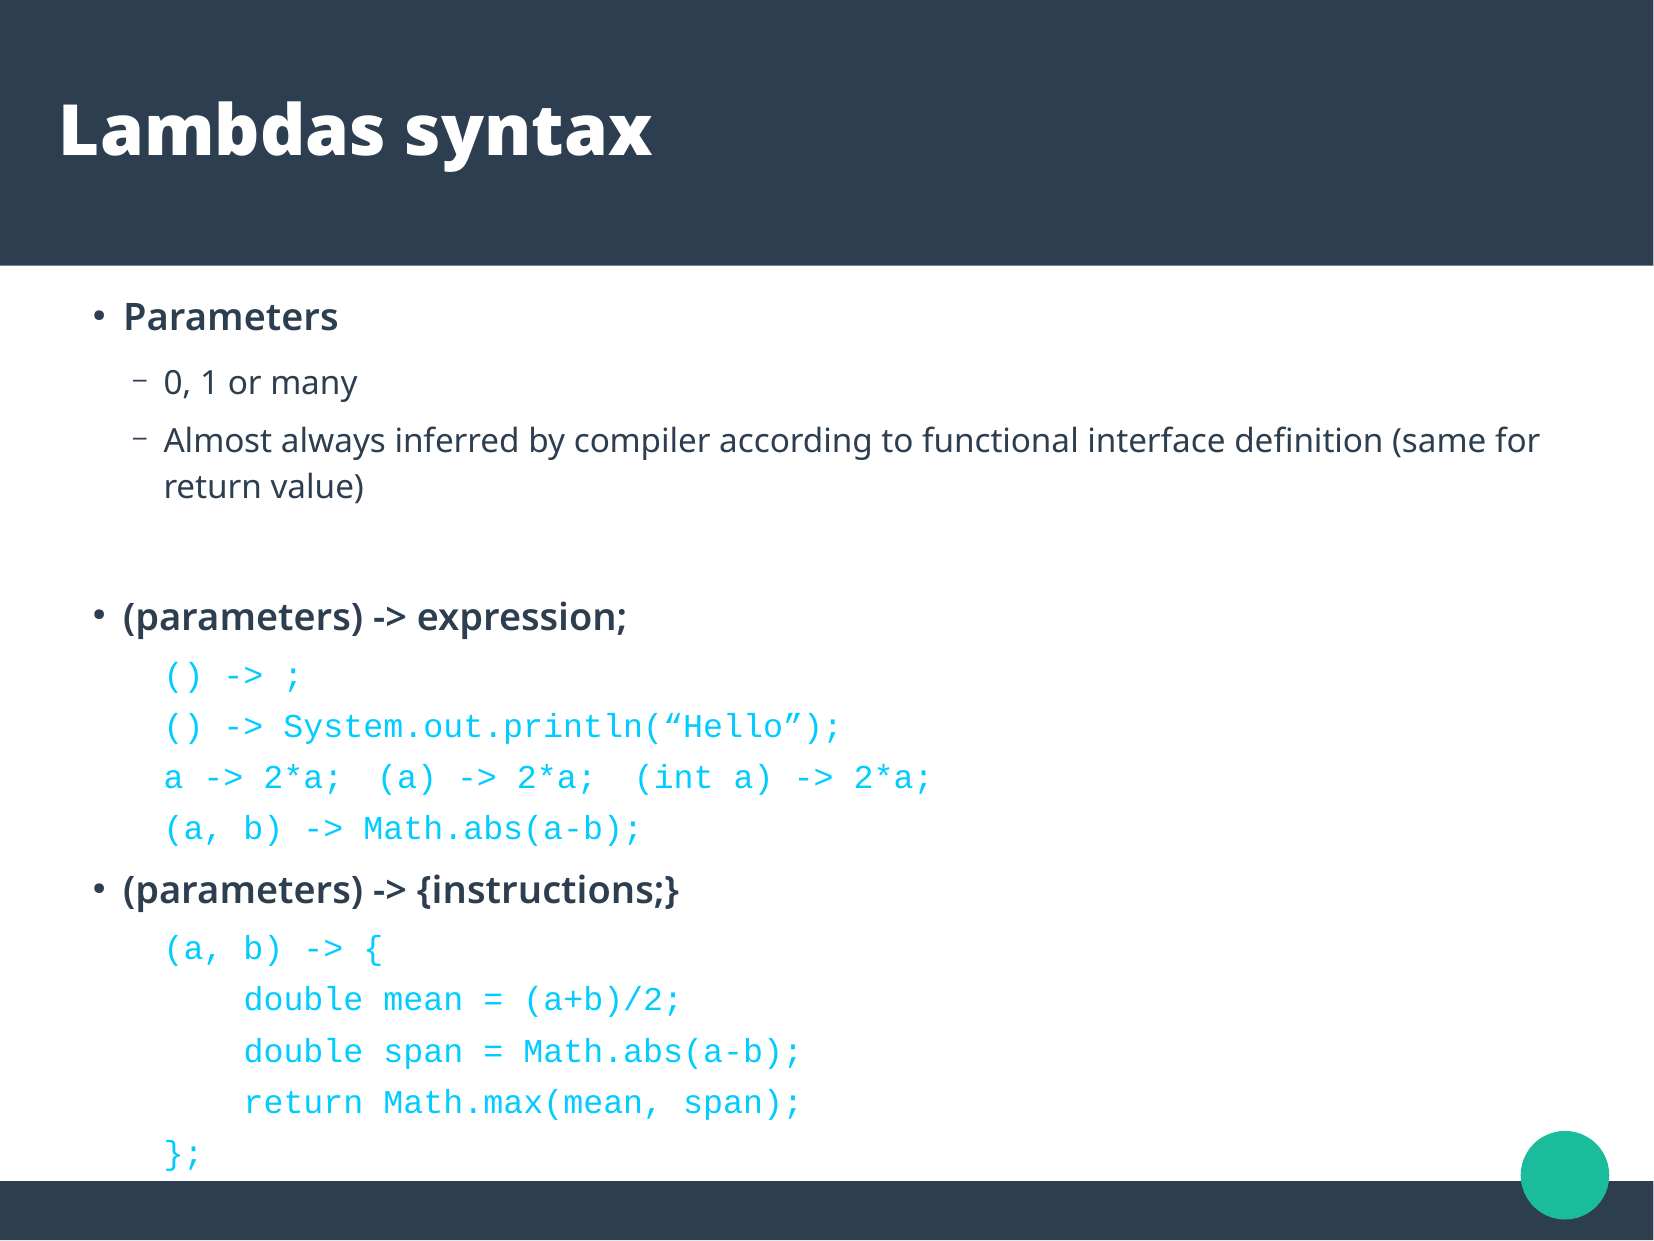

# Lambdas syntax
Parameters
0, 1 or many
Almost always inferred by compiler according to functional interface definition (same for return value)
(parameters) -> expression;
() -> ;
() -> System.out.println(“Hello”);
a -> 2*a;		(a) -> 2*a;		(int a) -> 2*a;
(a, b) -> Math.abs(a-b);
(parameters) -> {instructions;}
(a, b) -> {
 double mean = (a+b)/2;
 double span = Math.abs(a-b);
 return Math.max(mean, span);
};